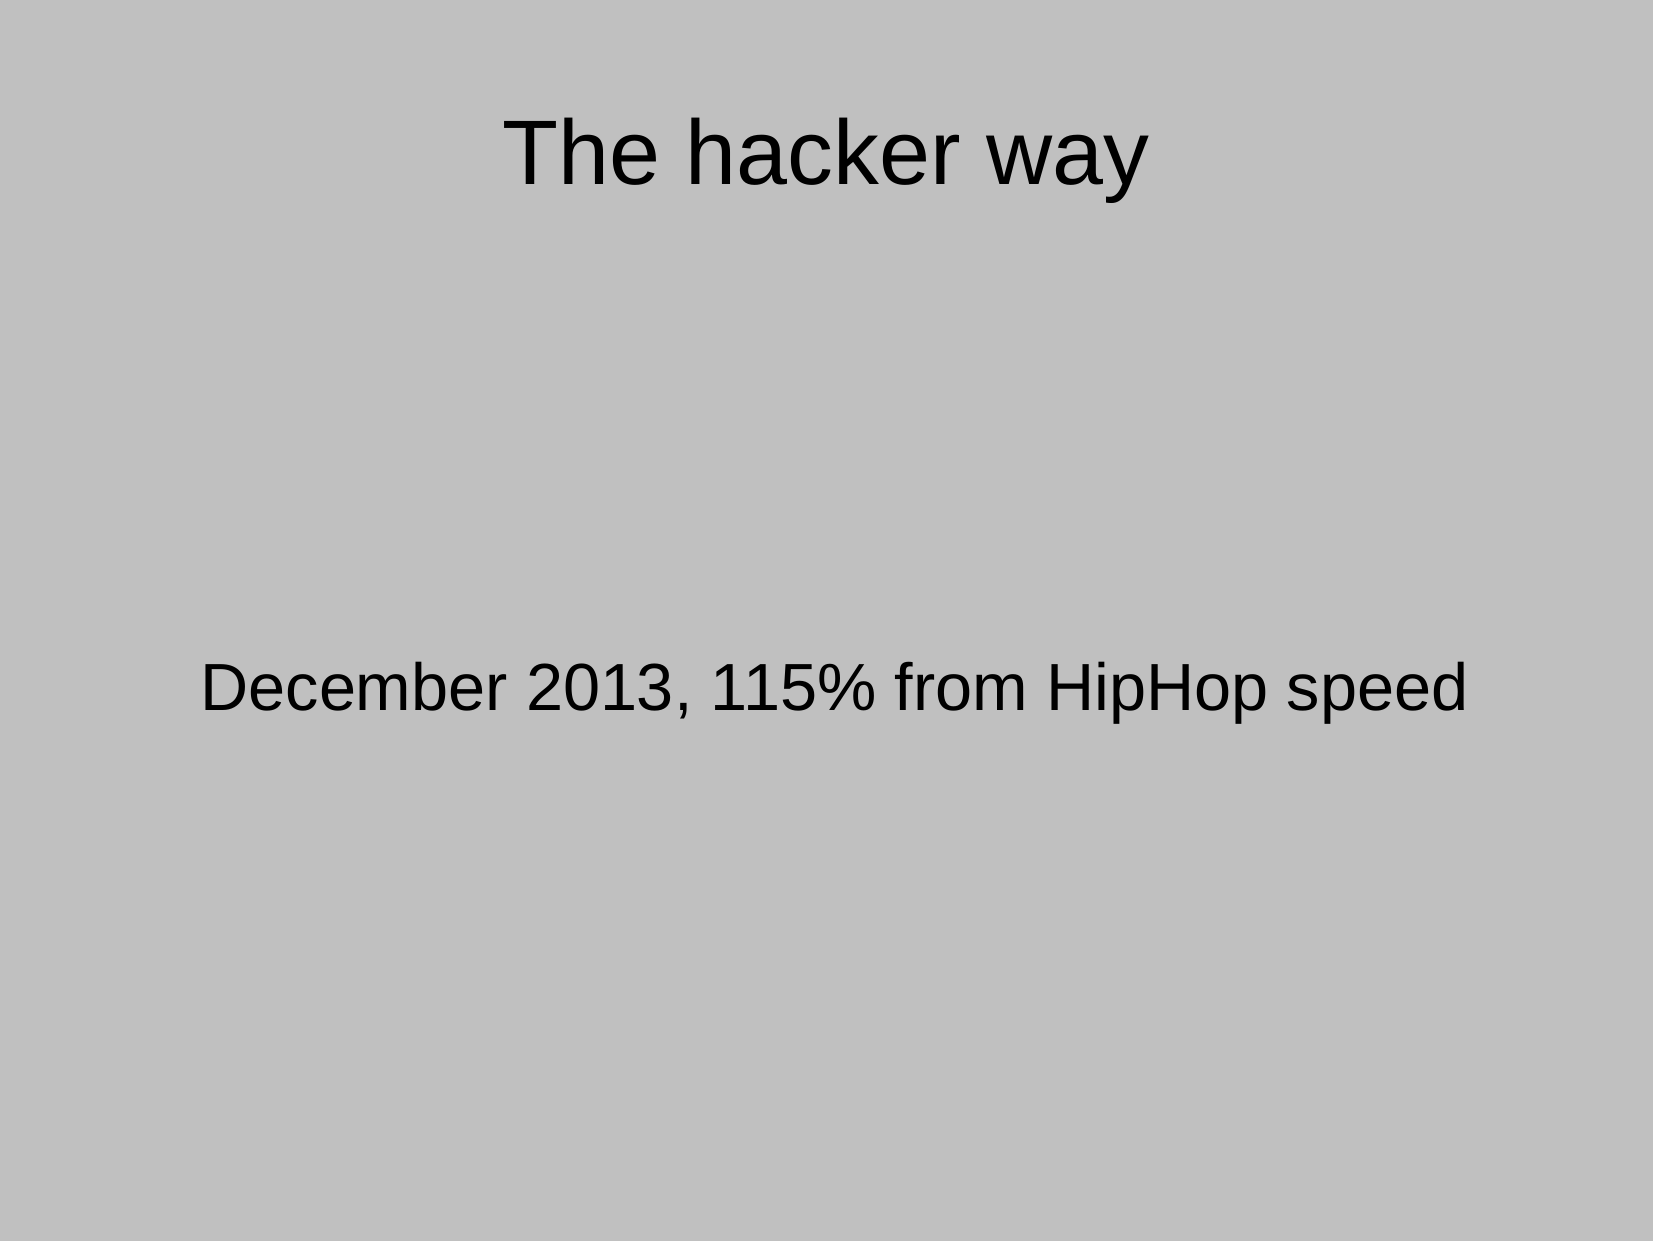

# The hacker way
December 2013, 115% from HipHop speed